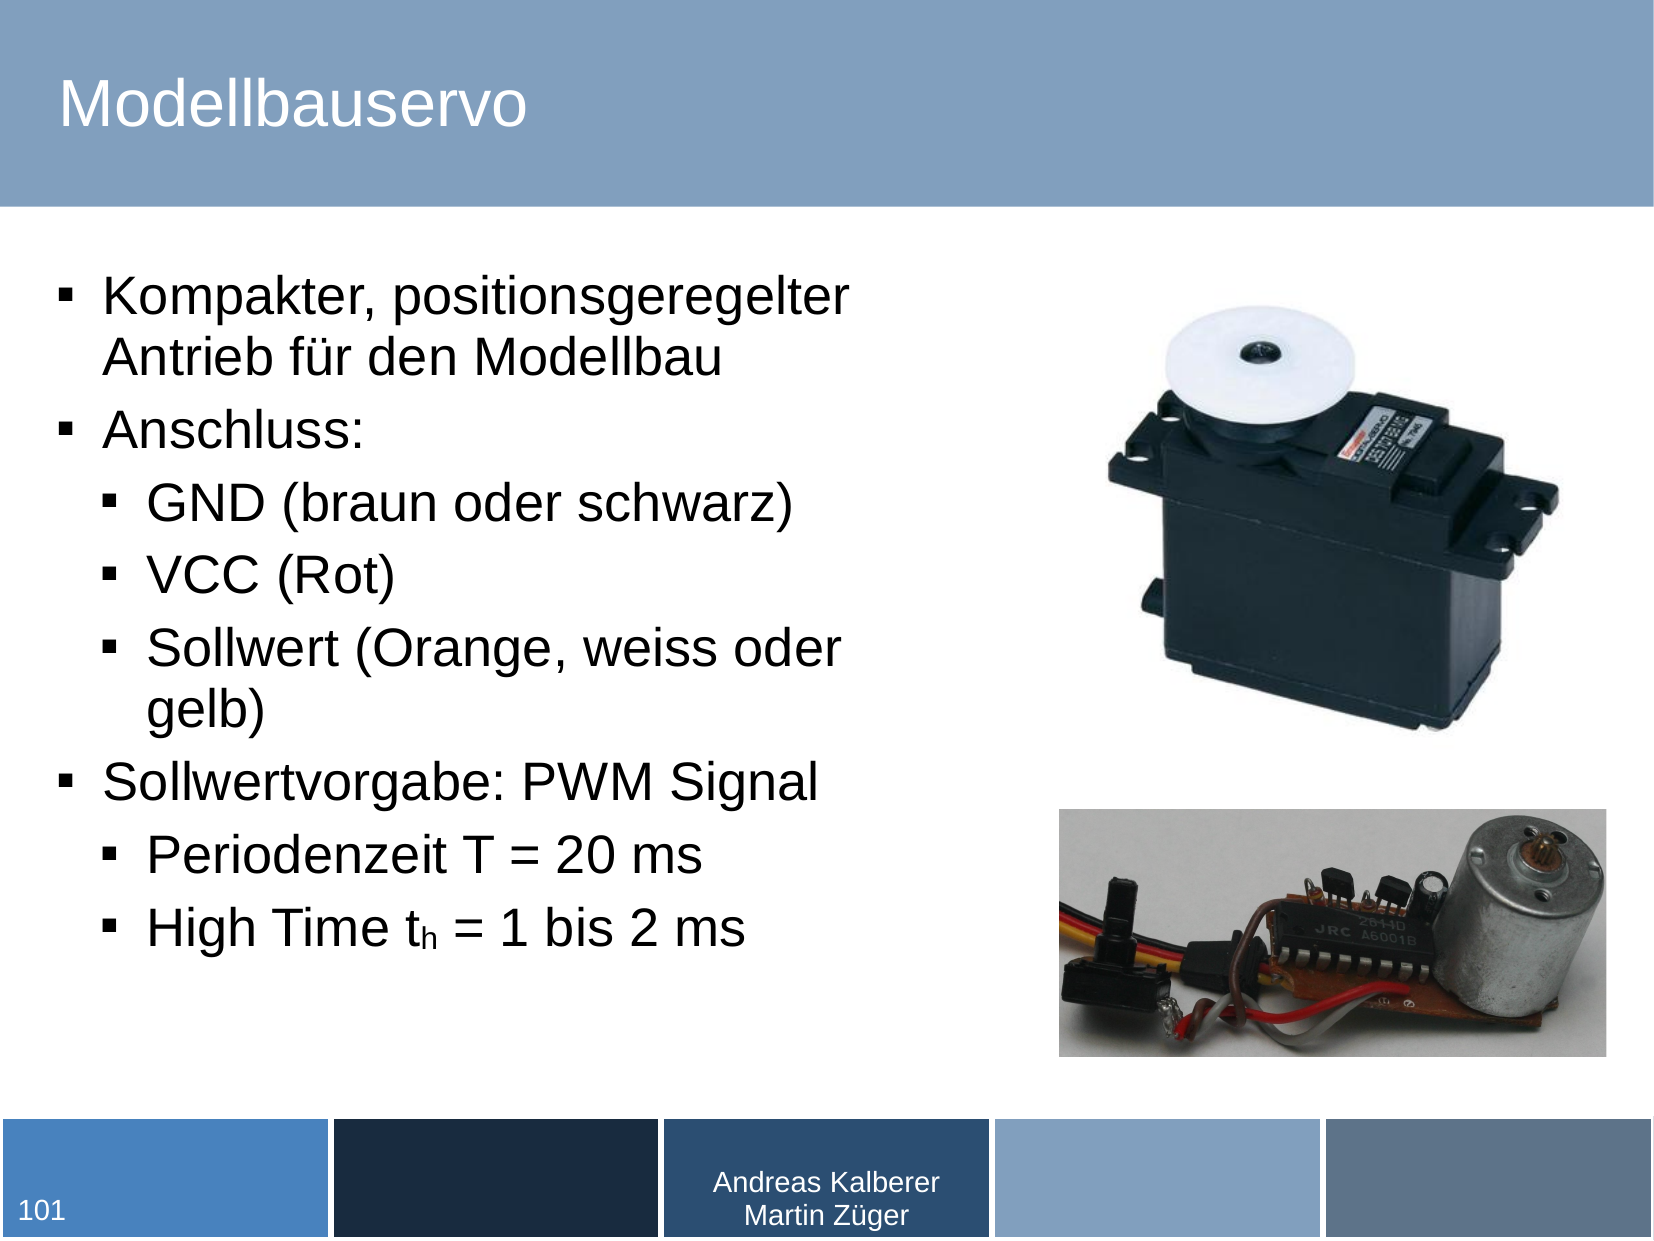

# Modellbauservo
Kompakter, positionsgeregelter Antrieb für den Modellbau
Anschluss:
GND (braun oder schwarz)
VCC (Rot)
Sollwert (Orange, weiss oder gelb)
Sollwertvorgabe: PWM Signal
Periodenzeit T = 20 ms
High Time th = 1 bis 2 ms
LibreOffice Productivity Suite
101